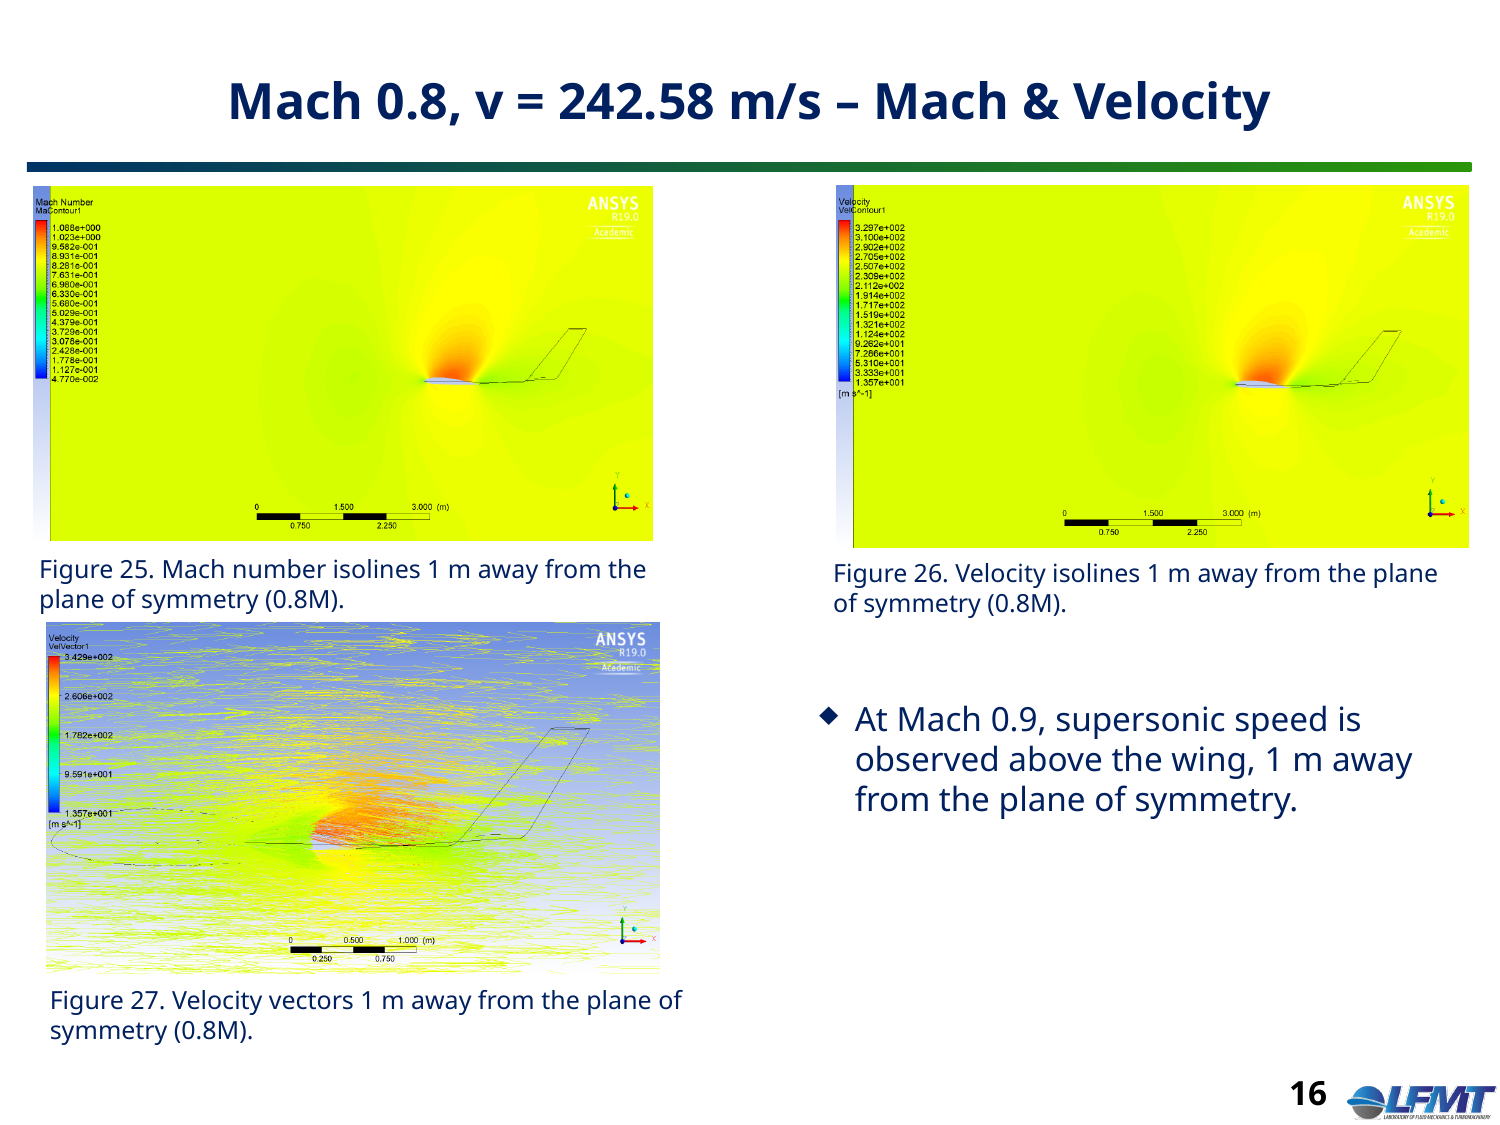

# Mach 0.8, v = 242.58 m/s – Mach & Velocity
Figure 25. Mach number isolines 1 m away from the plane of symmetry (0.8M).
Figure 26. Velocity isolines 1 m away from the plane of symmetry (0.8M).
At Mach 0.9, supersonic speed is observed above the wing, 1 m away from the plane of symmetry.
Figure 27. Velocity vectors 1 m away from the plane of symmetry (0.8M).